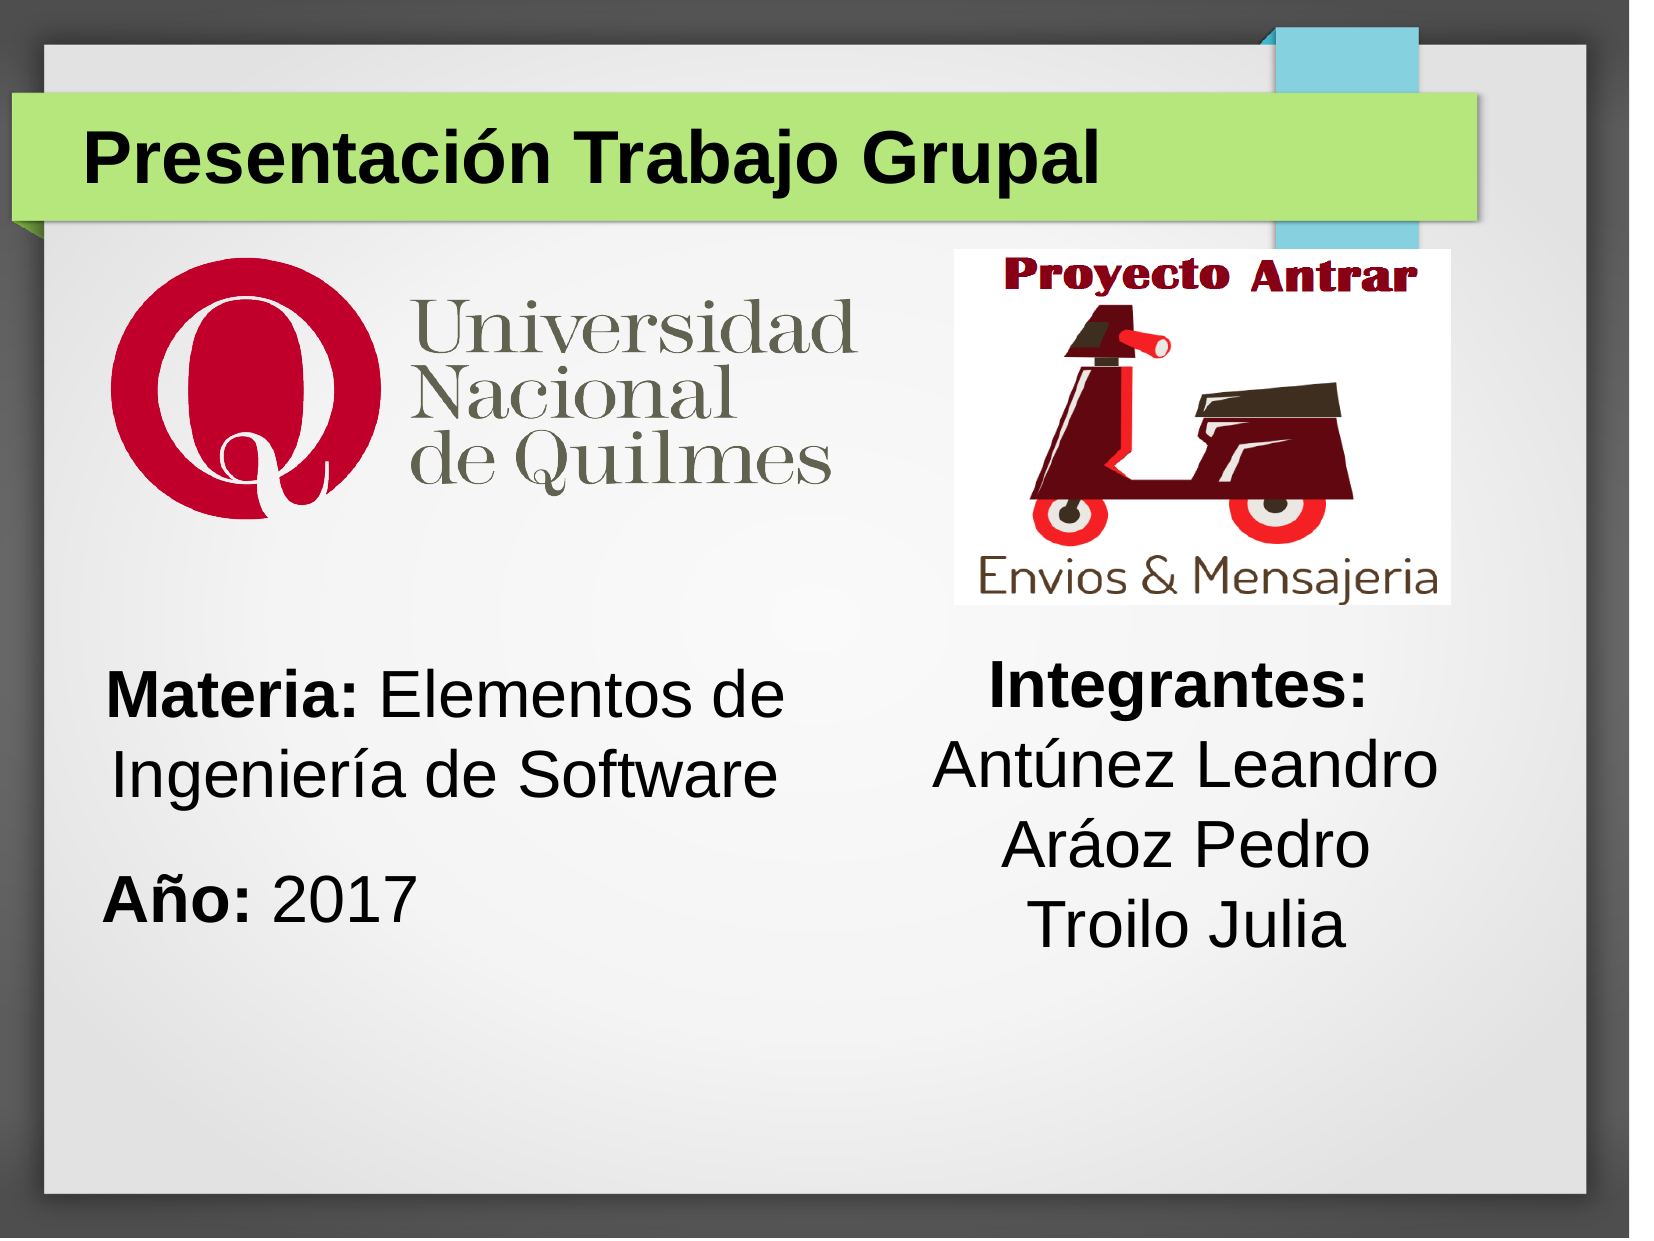

Presentación Trabajo Grupal
Materia: Elementos de Ingeniería de Software
 Año: 2017